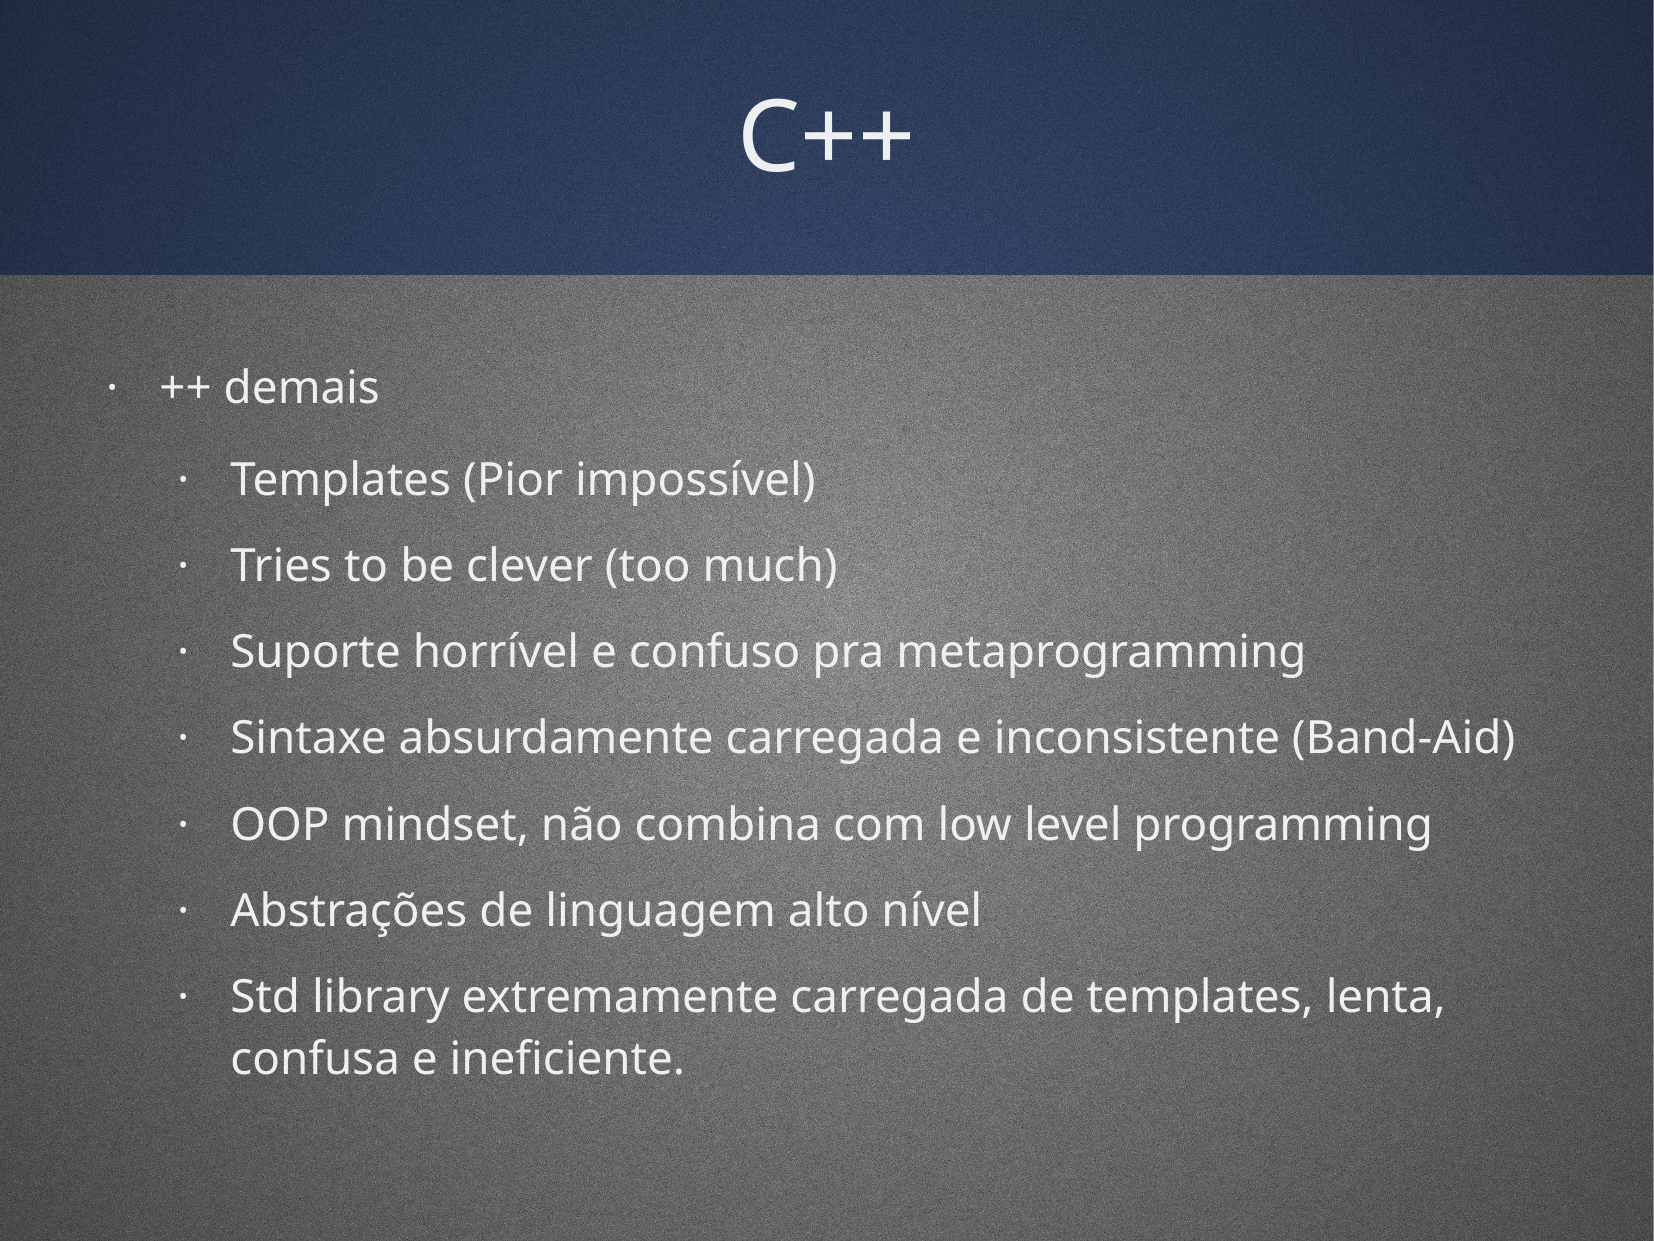

# C++
++ demais
Templates (Pior impossível)
Tries to be clever (too much)
Suporte horrível e confuso pra metaprogramming
Sintaxe absurdamente carregada e inconsistente (Band-Aid)
OOP mindset, não combina com low level programming
Abstrações de linguagem alto nível
Std library extremamente carregada de templates, lenta, confusa e ineficiente.